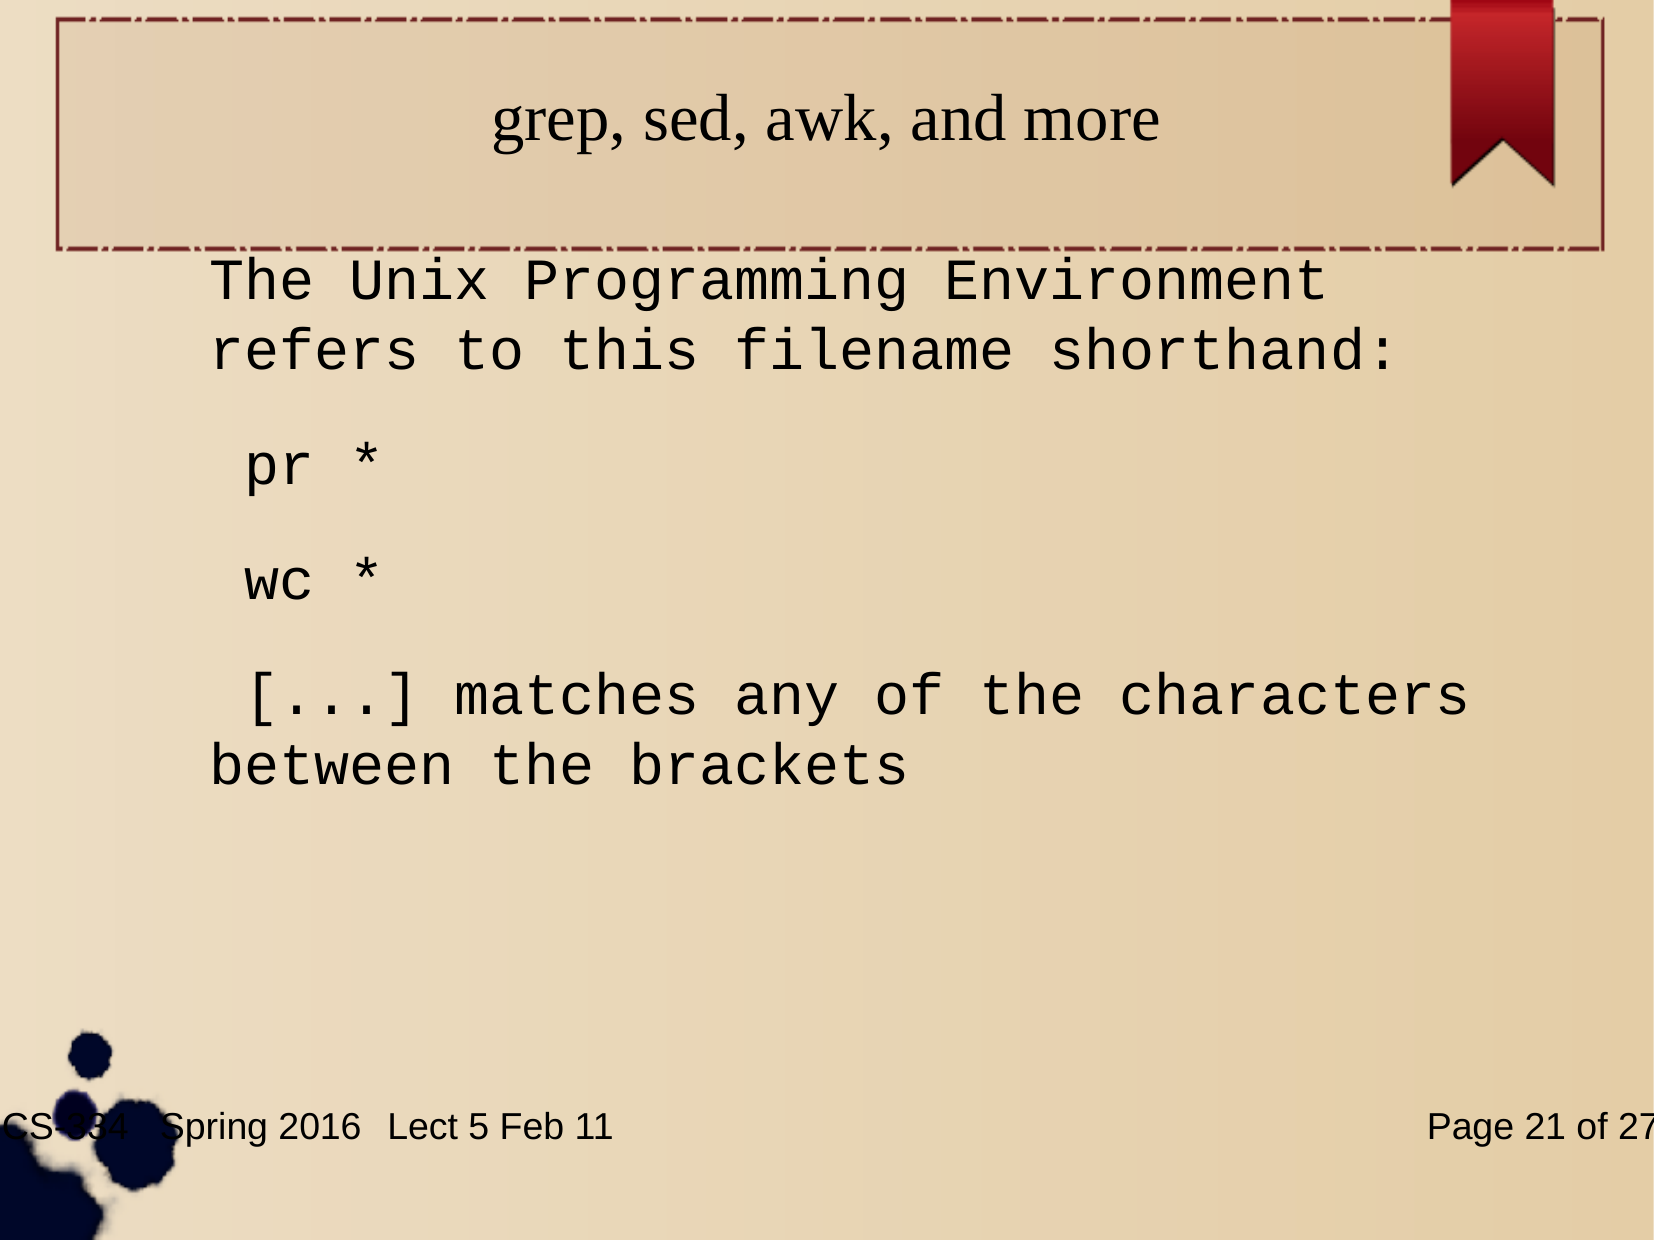

grep, sed, awk, and more
The Unix Programming Environment refers to this filename shorthand:
 pr *
 wc *
 [...] matches any of the characters between the brackets
CS-334 Spring 2016	 Lect 5 Feb 11											Page of 27